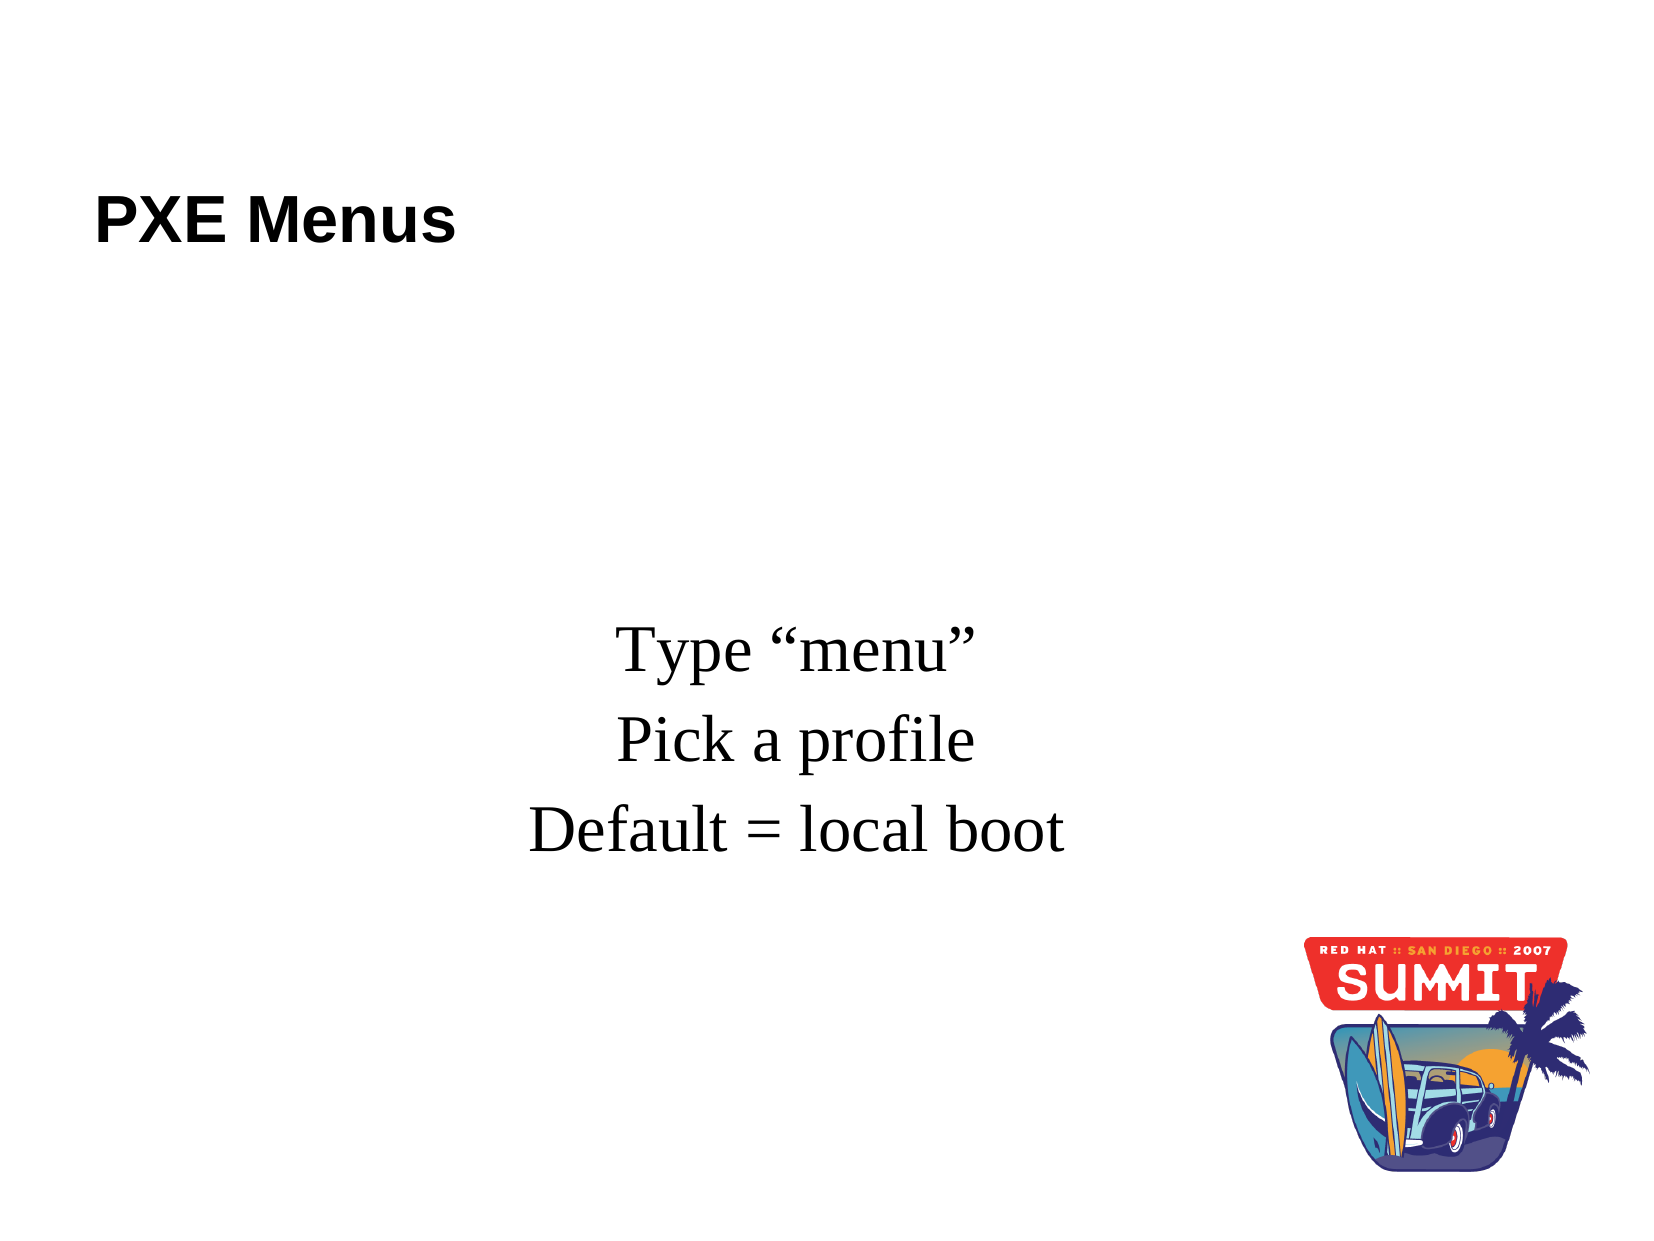

# PXE Menus
Type “menu”
Pick a profile
Default = local boot